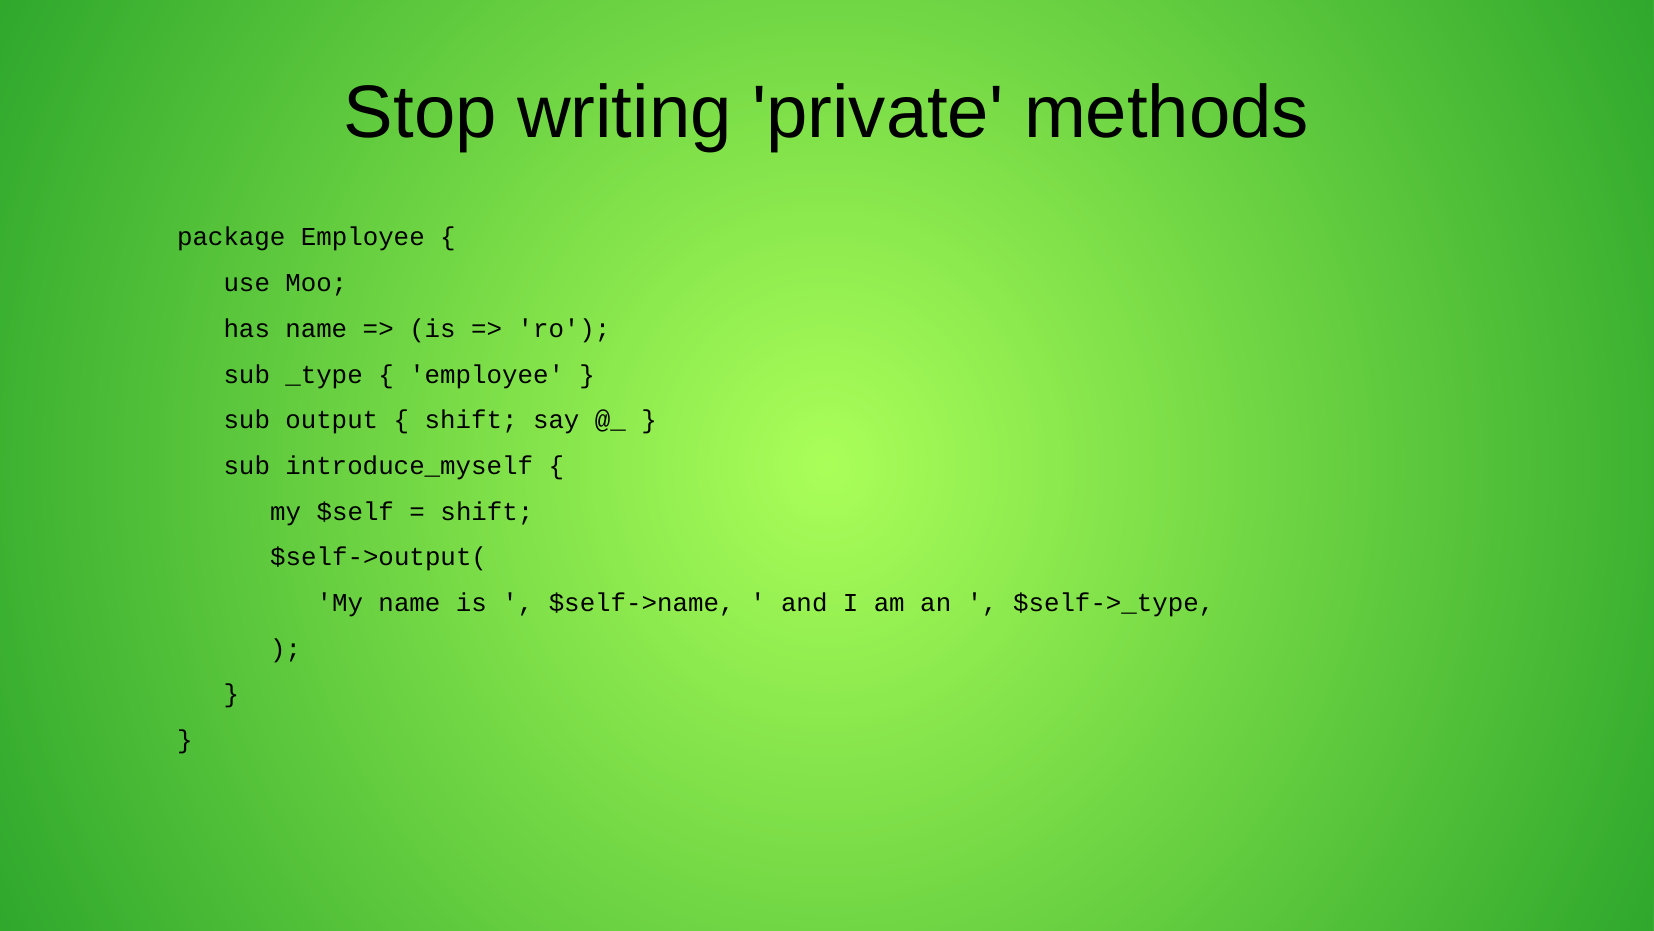

# Stop writing 'private' methods
package Employee {
 use Moo;
 has name => (is => 'ro');
 sub _type { 'employee' }
 sub output { shift; say @_ }
 sub introduce_myself {
 my $self = shift;
 $self->output(
 'My name is ', $self->name, ' and I am an ', $self->_type,
 );
 }
}